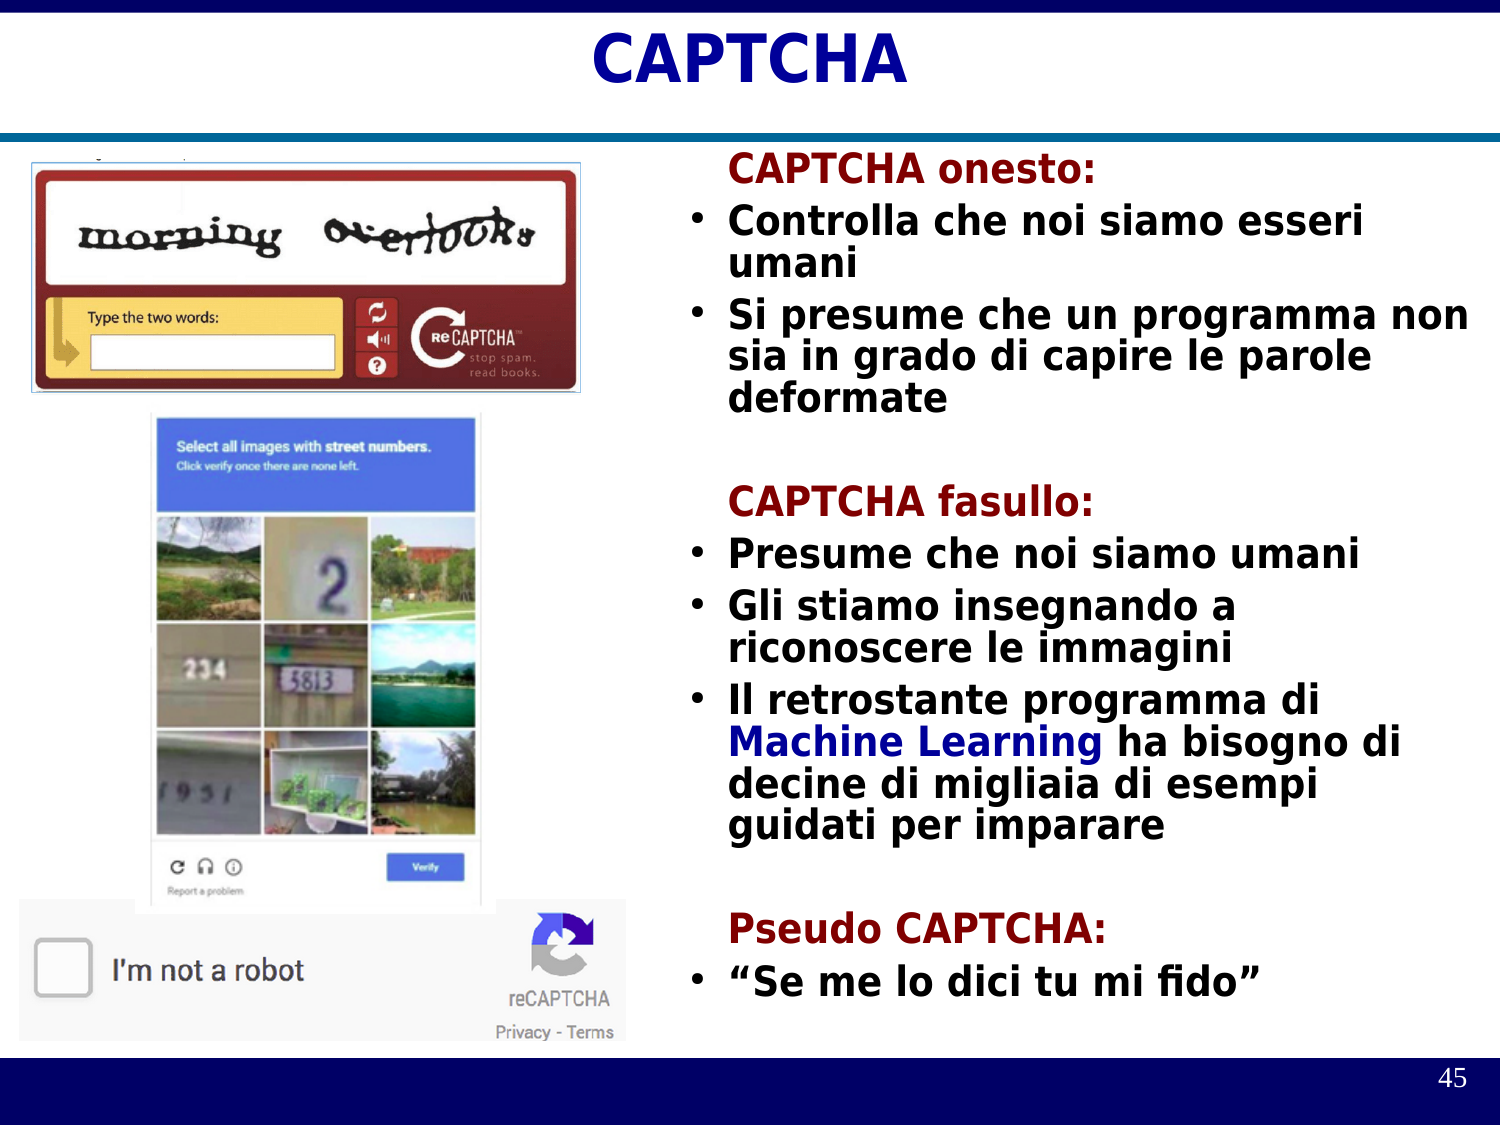

# CAPTCHA
CAPTCHA onesto:
Controlla che noi siamo esseri umani
Si presume che un programma non sia in grado di capire le parole deformate
CAPTCHA fasullo:
Presume che noi siamo umani
Gli stiamo insegnando a riconoscere le immagini
Il retrostante programma di Machine Learning ha bisogno di decine di migliaia di esempi guidati per imparare
Pseudo CAPTCHA:
“Se me lo dici tu mi fido”